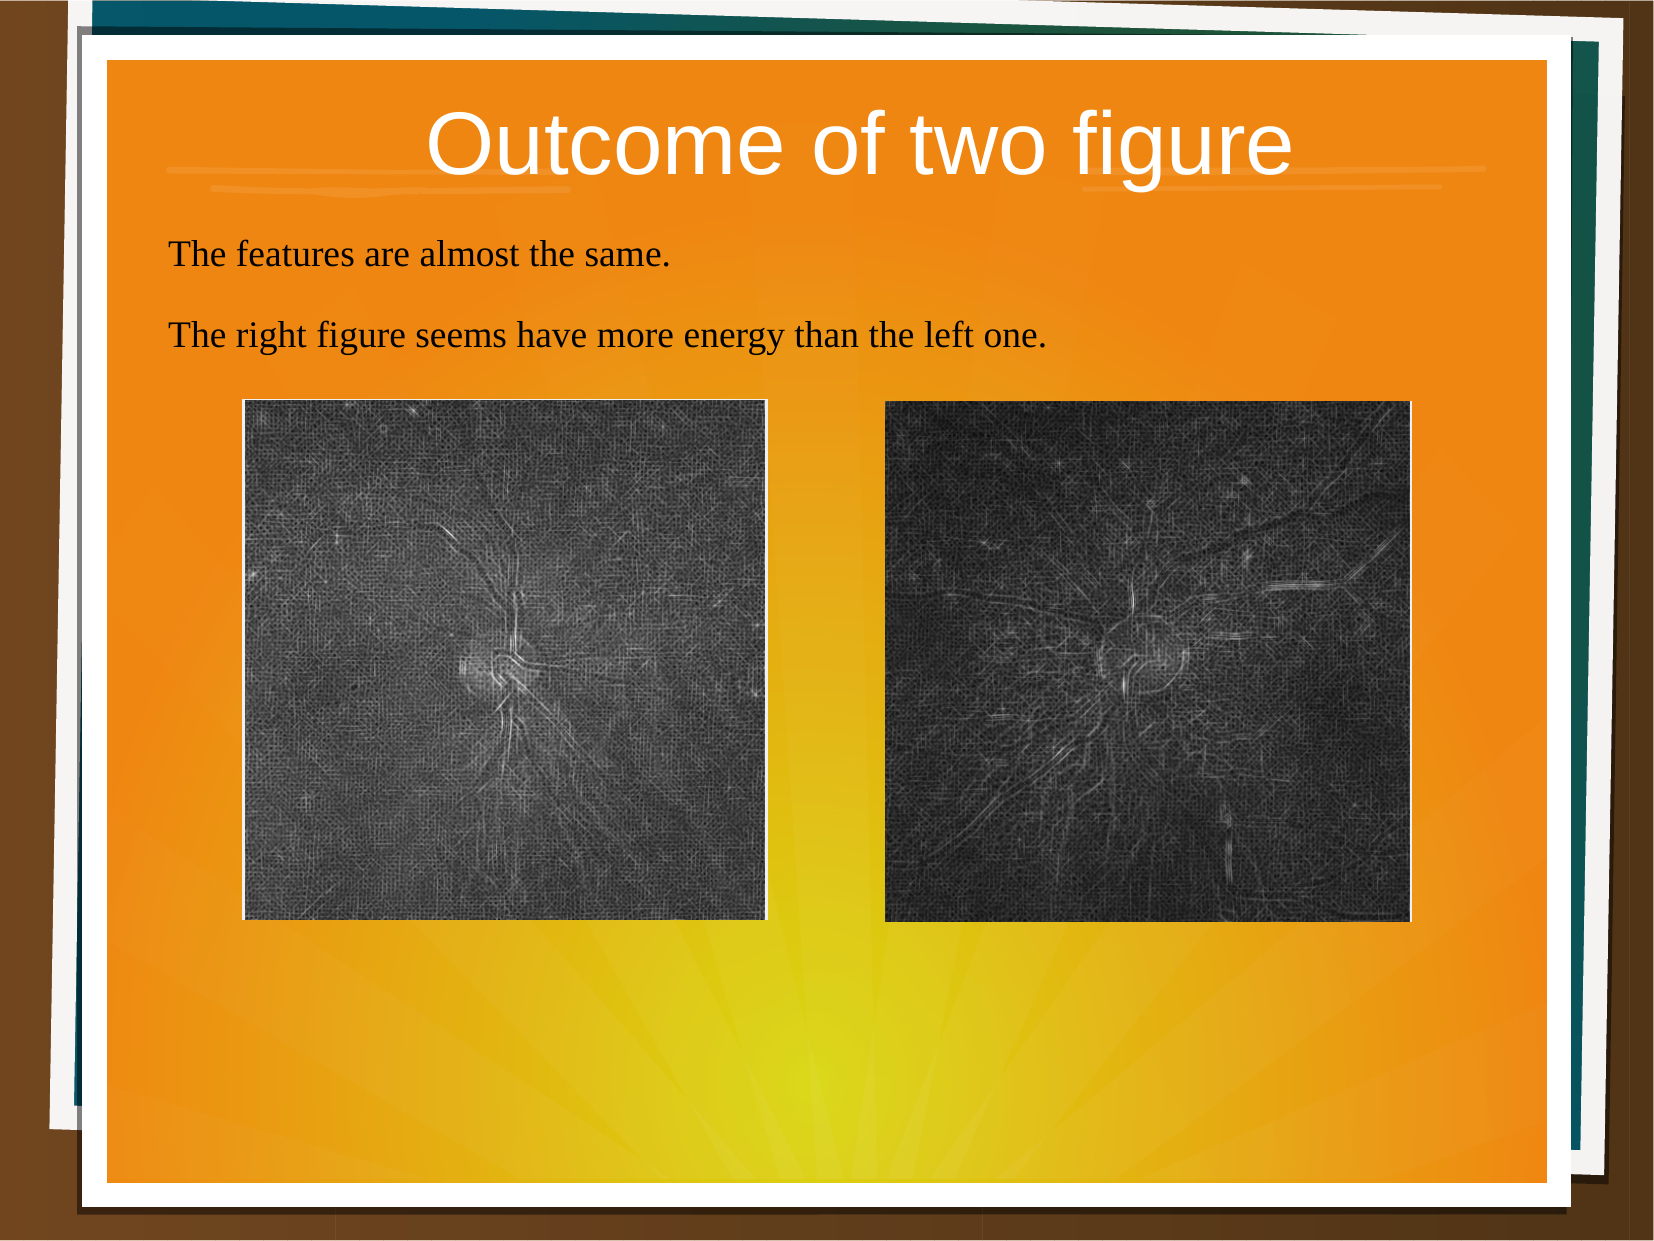

# Outcome of two figure
 The features are almost the same.
 The right figure seems have more energy than the left one.